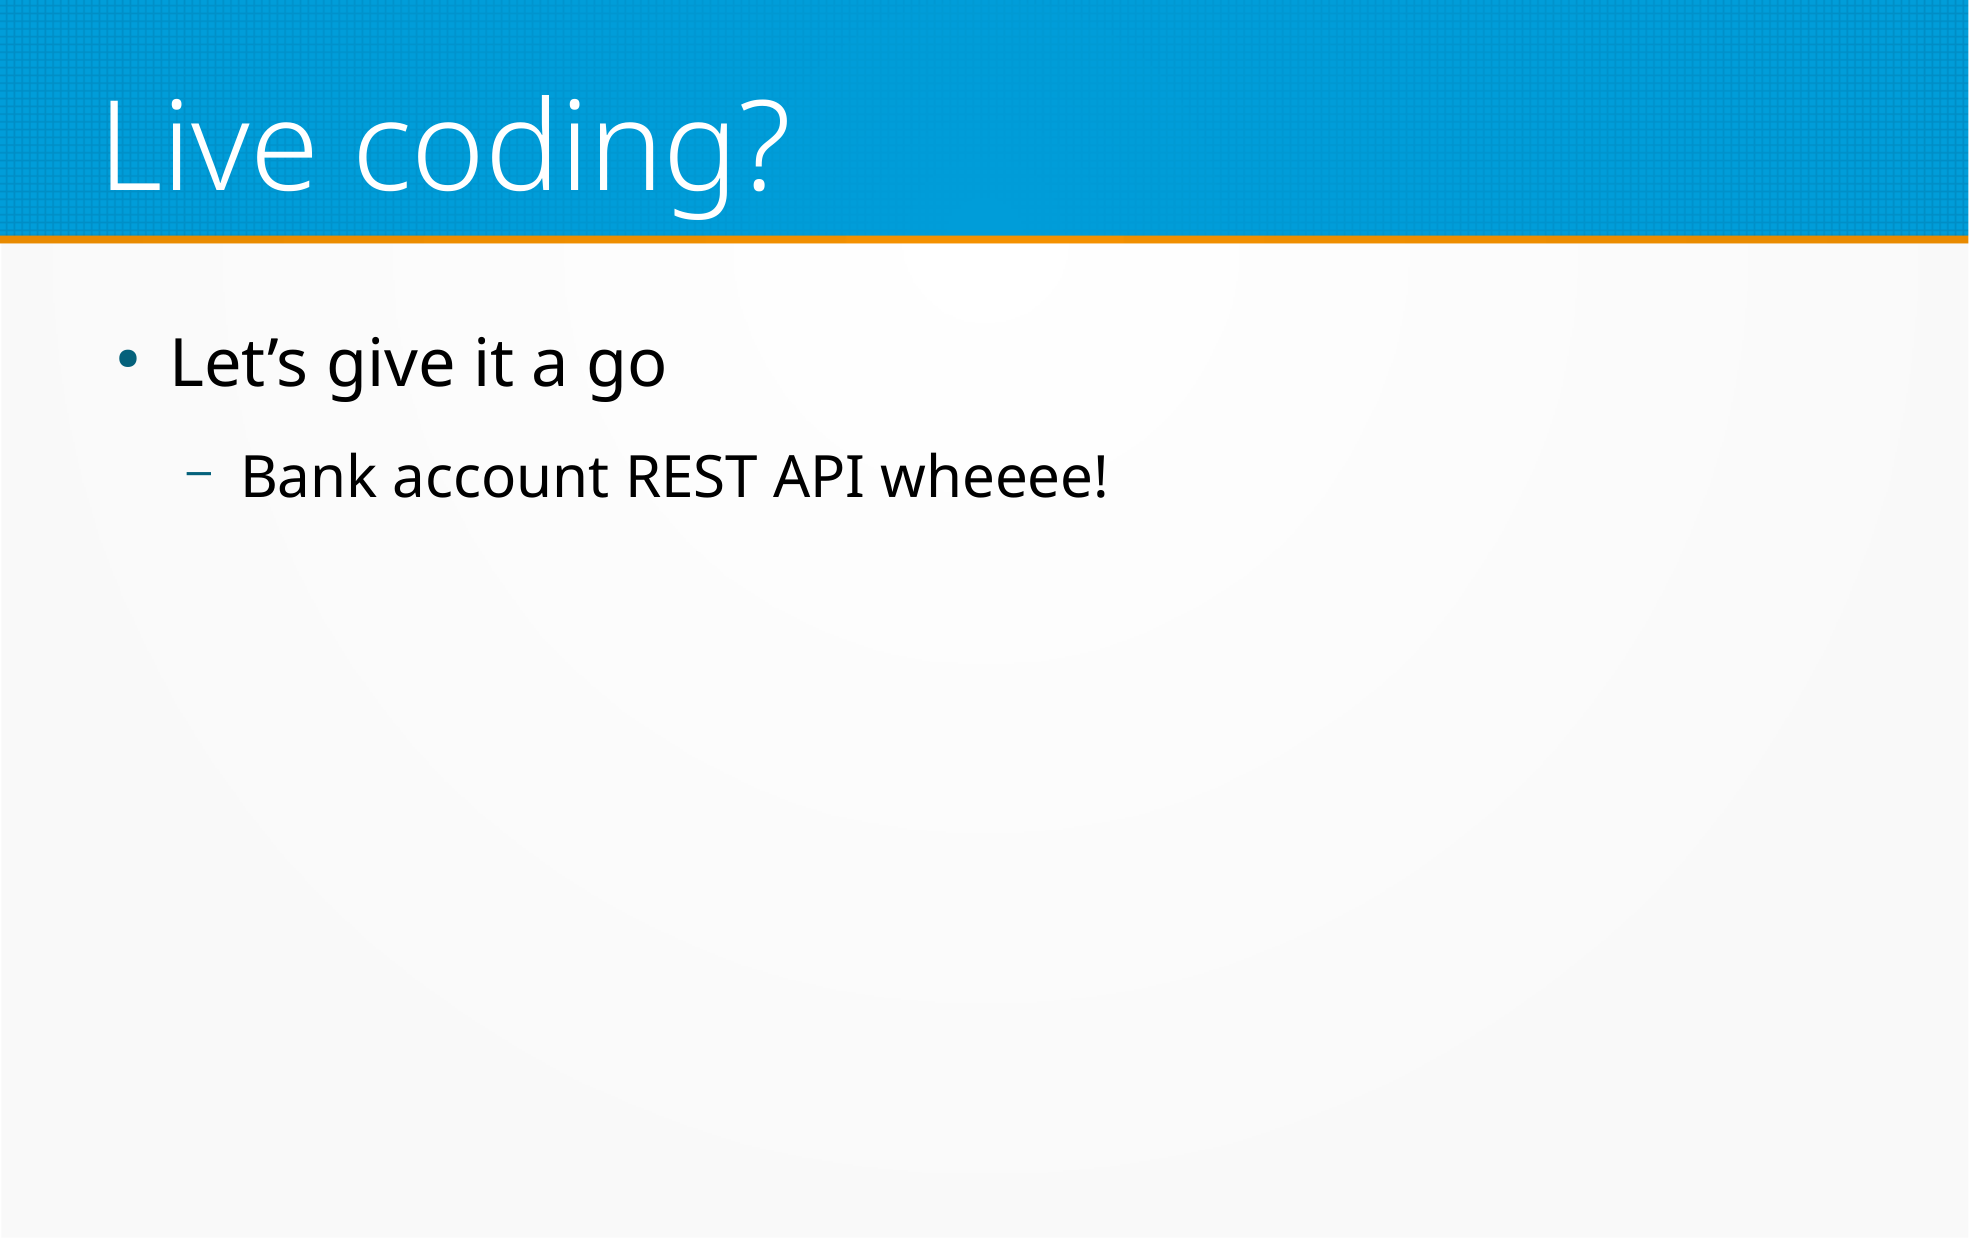

# Live coding?
Let’s give it a go
Bank account REST API wheeee!